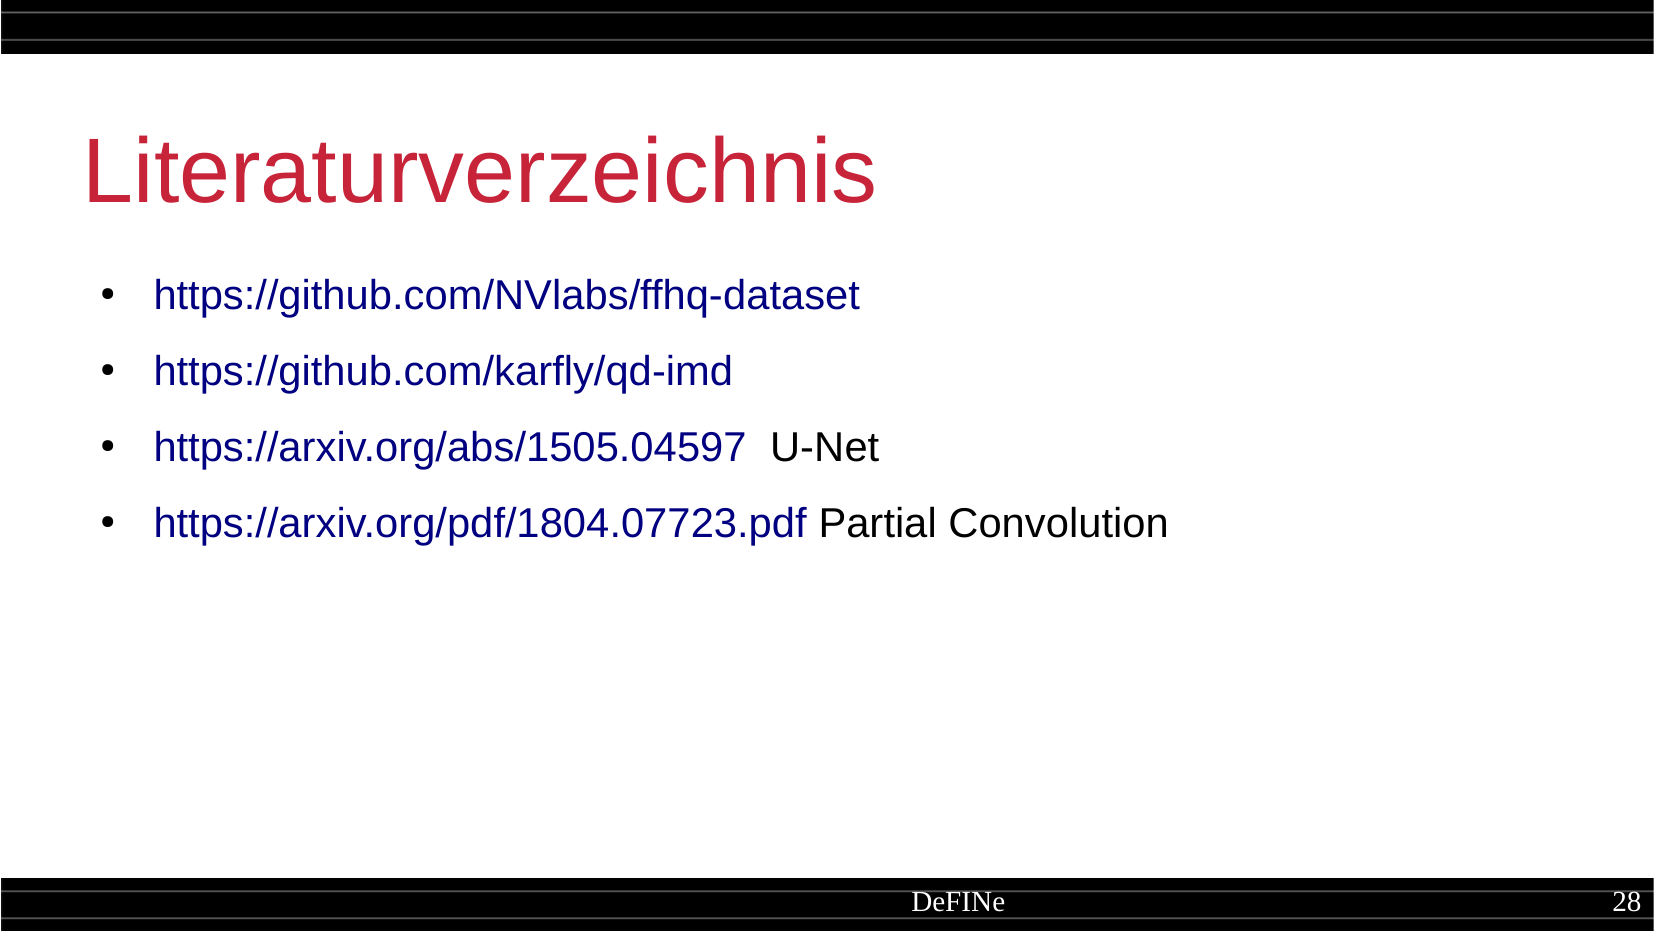

# Literaturverzeichnis
https://github.com/NVlabs/ffhq-dataset
https://github.com/karfly/qd-imd
https://arxiv.org/abs/1505.04597 U-Net
https://arxiv.org/pdf/1804.07723.pdf Partial Convolution